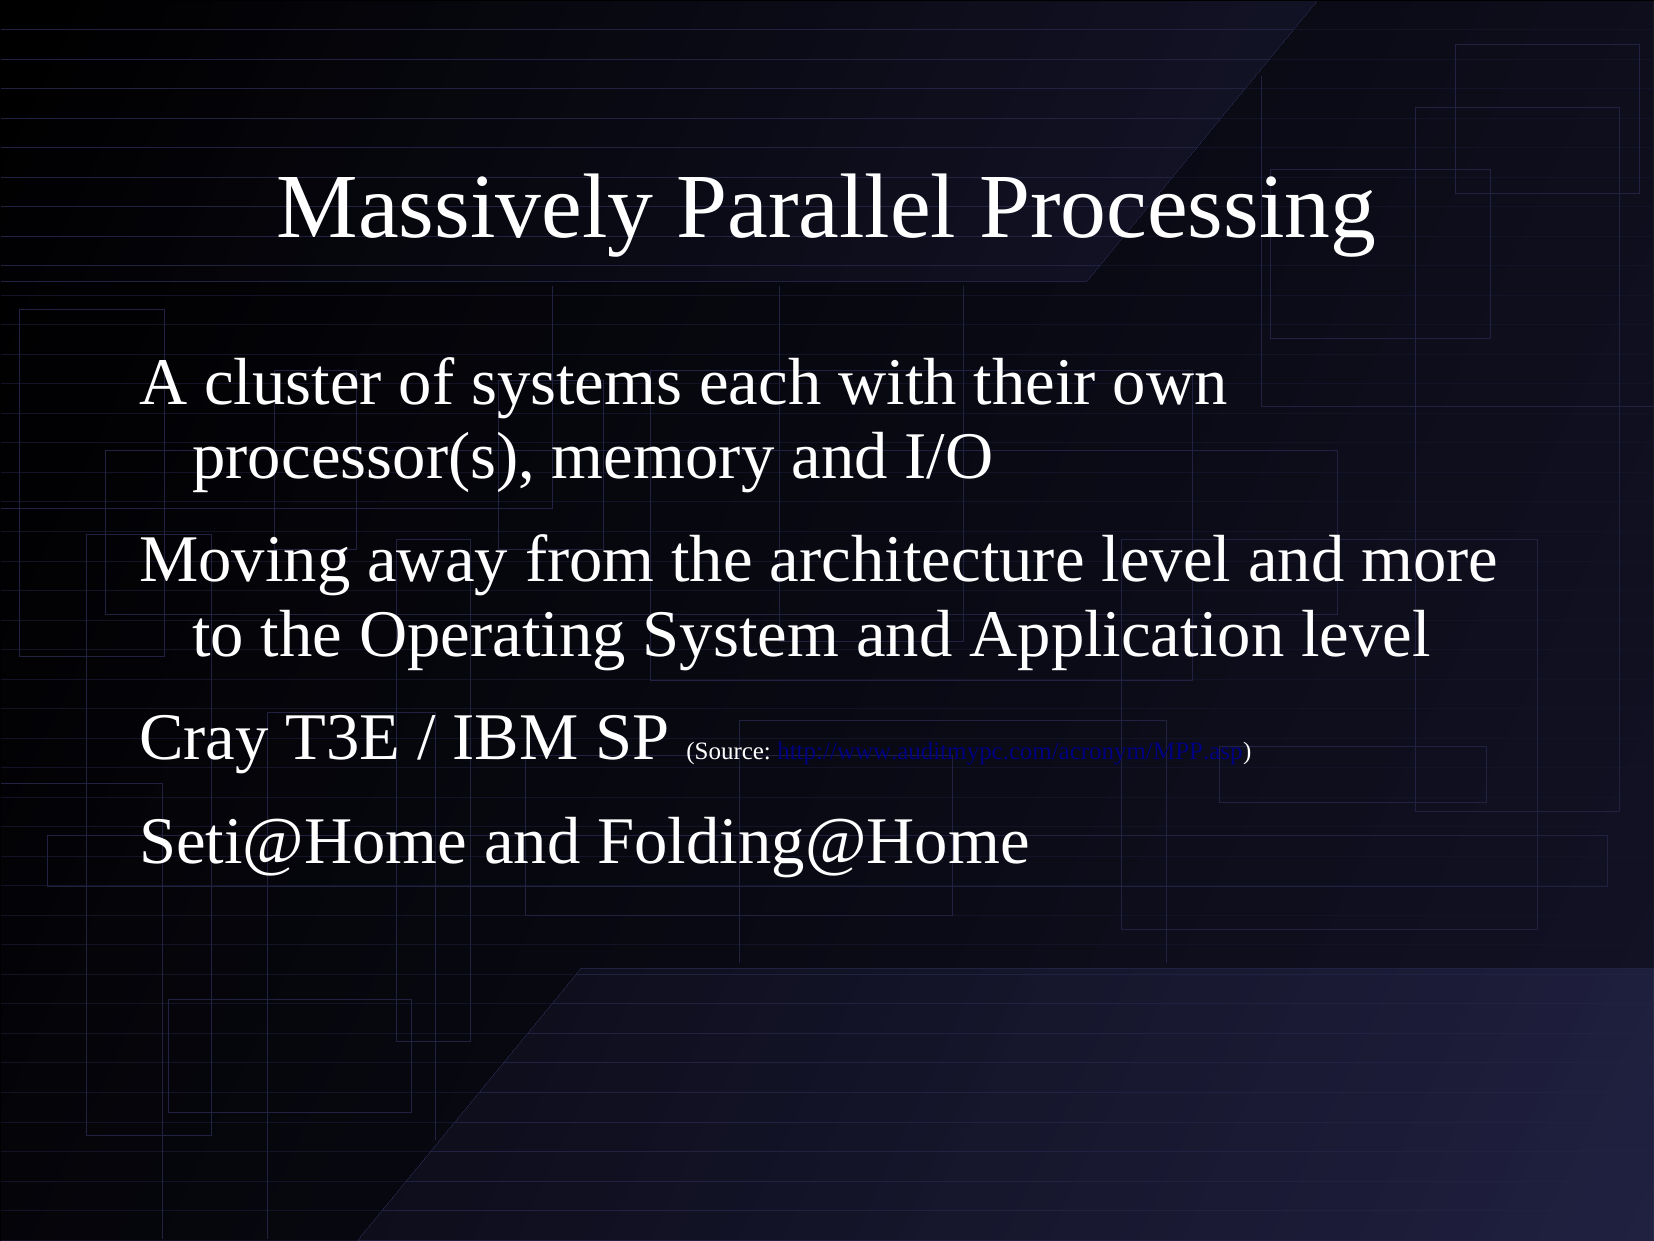

# Massively Parallel Processing
A cluster of systems each with their own processor(s), memory and I/O
Moving away from the architecture level and more to the Operating System and Application level
Cray T3E / IBM SP (Source: http://www.auditmypc.com/acronym/MPP.asp)
Seti@Home and Folding@Home